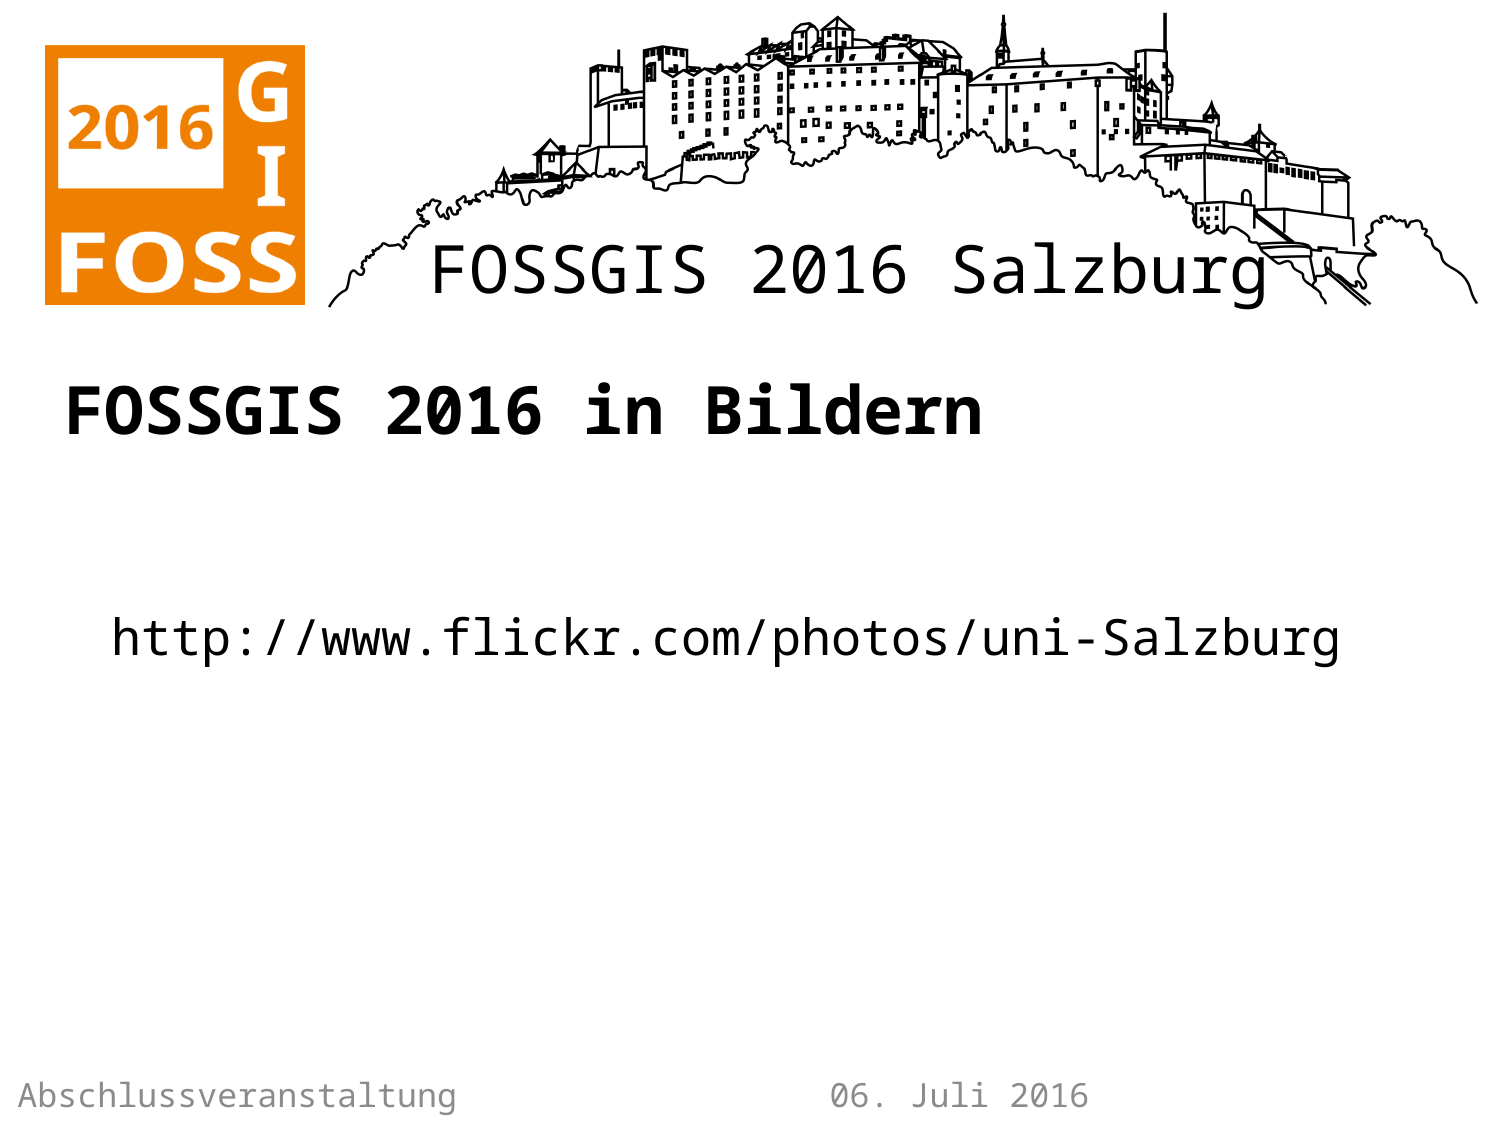

FOSSGIS 2016 Salzburg
FOSSGIS 2016 in Bildern
http://www.flickr.com/photos/uni-Salzburg
# Abschlussveranstaltung						06. Juli 2016